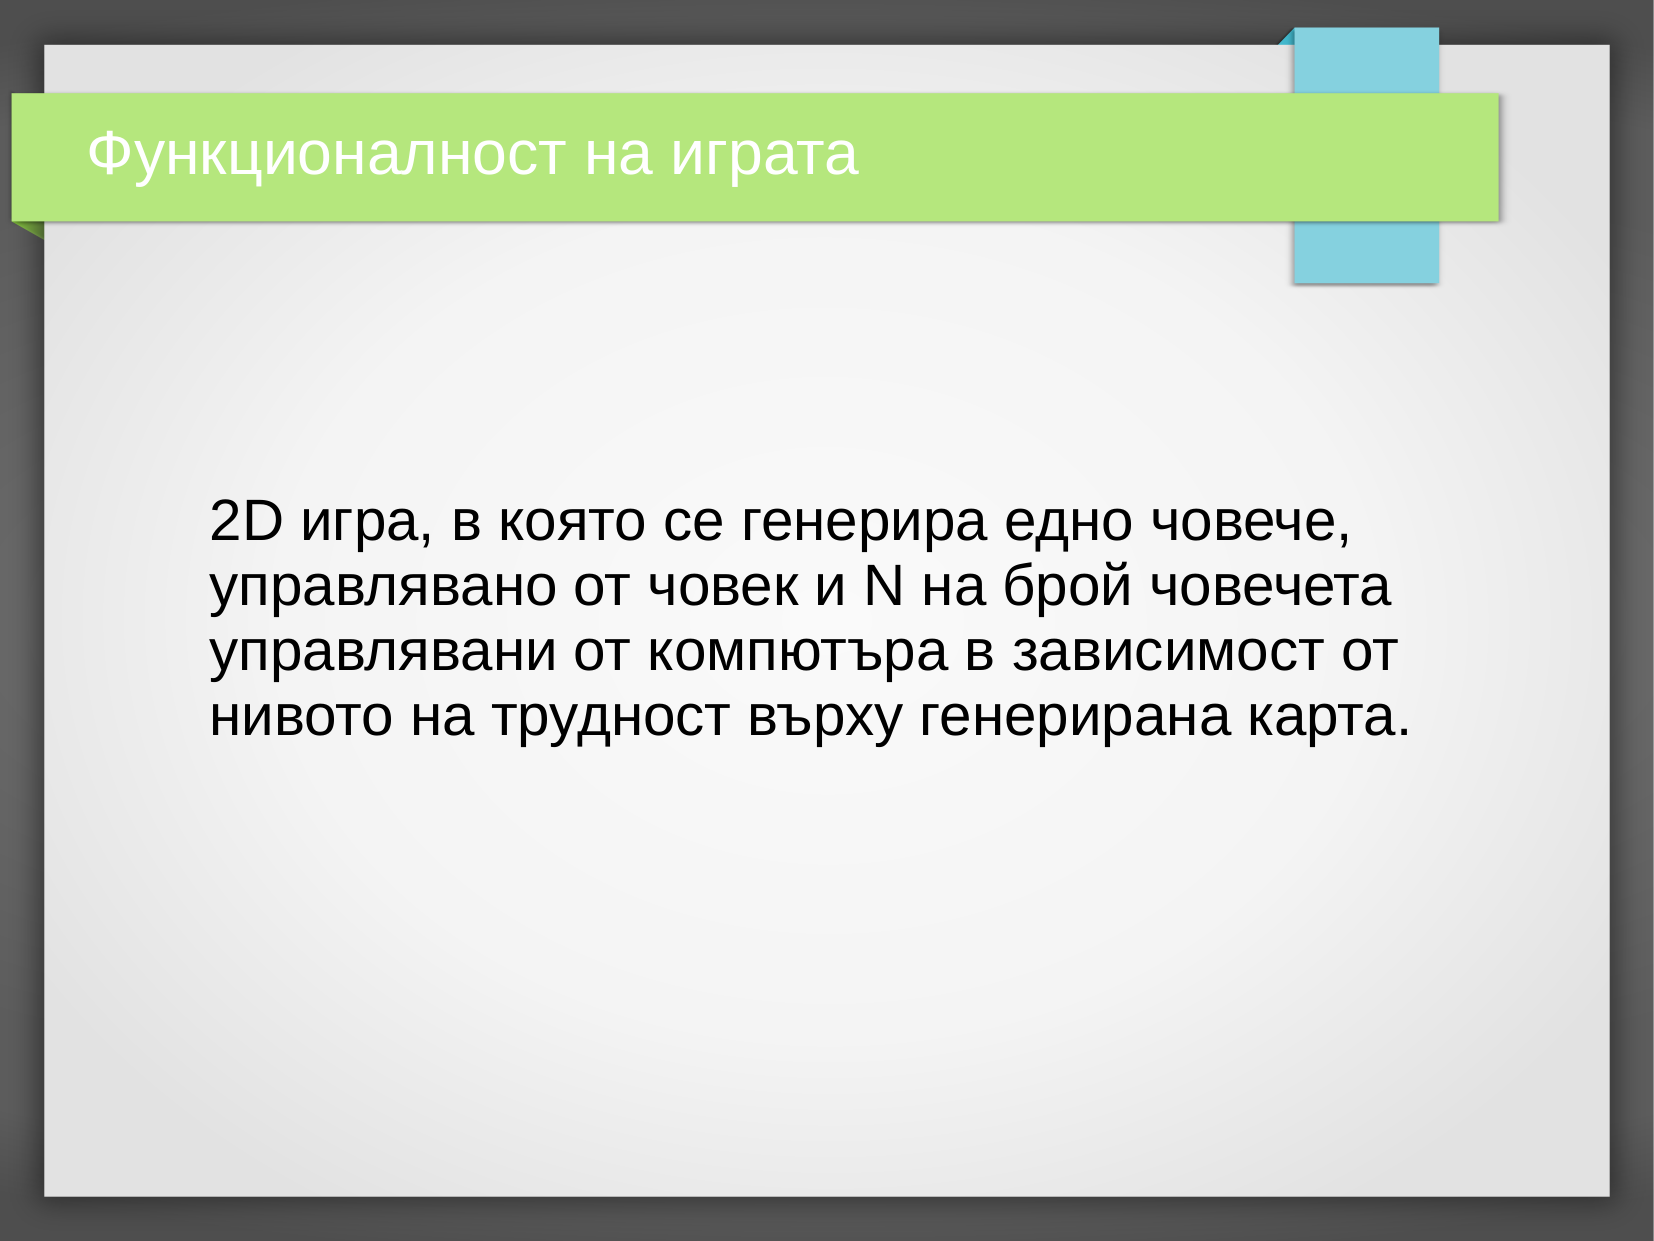

# Функционалност на играта
2D игра, в която се генерира едно човече, управлявано от човек и N на брой човечета управлявани от компютъра в зависимост от нивото на трудност върху генерирана карта.